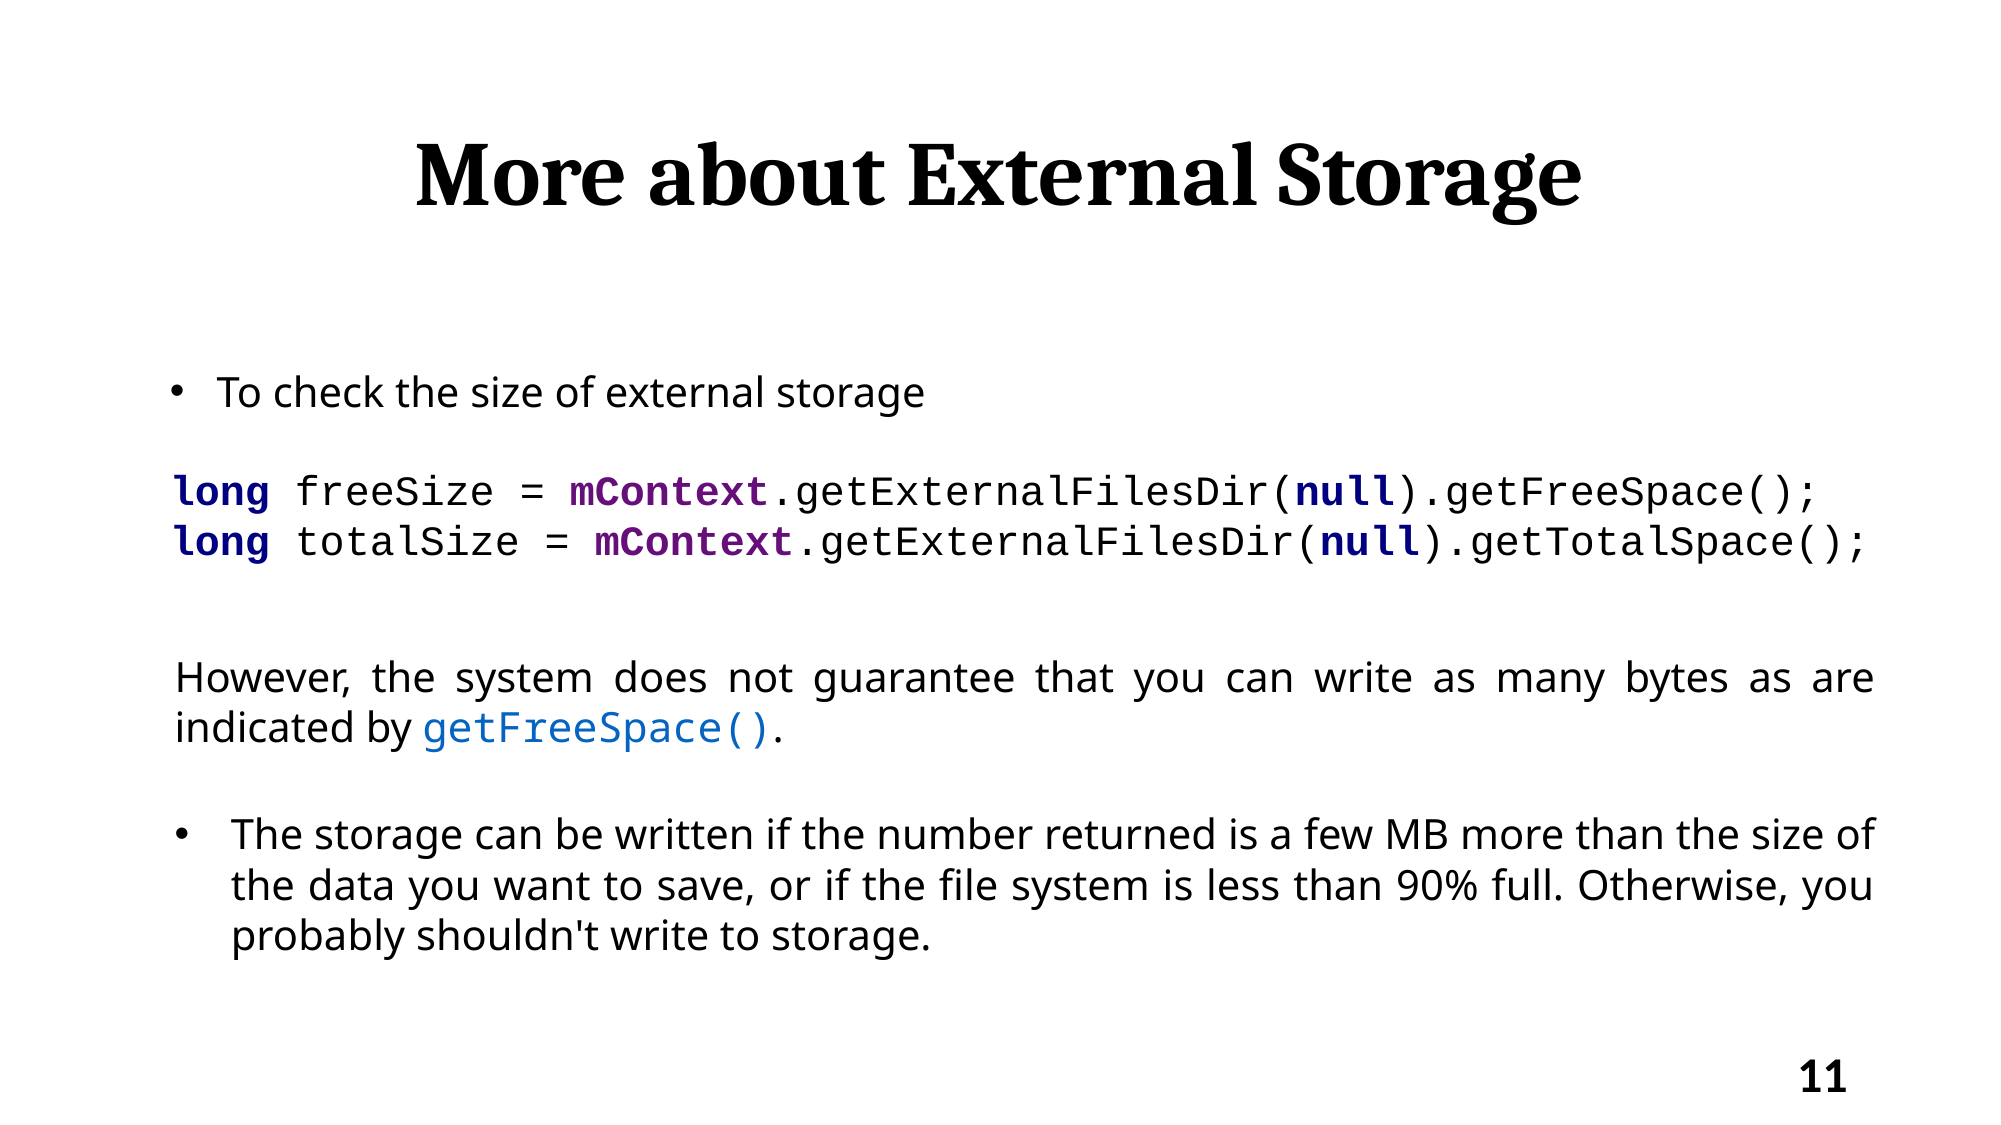

# More about External Storage
To check the size of external storage
long freeSize = mContext.getExternalFilesDir(null).getFreeSpace();
long totalSize = mContext.getExternalFilesDir(null).getTotalSpace();
However, the system does not guarantee that you can write as many bytes as are indicated by getFreeSpace().
The storage can be written if the number returned is a few MB more than the size of the data you want to save, or if the file system is less than 90% full. Otherwise, you probably shouldn't write to storage.